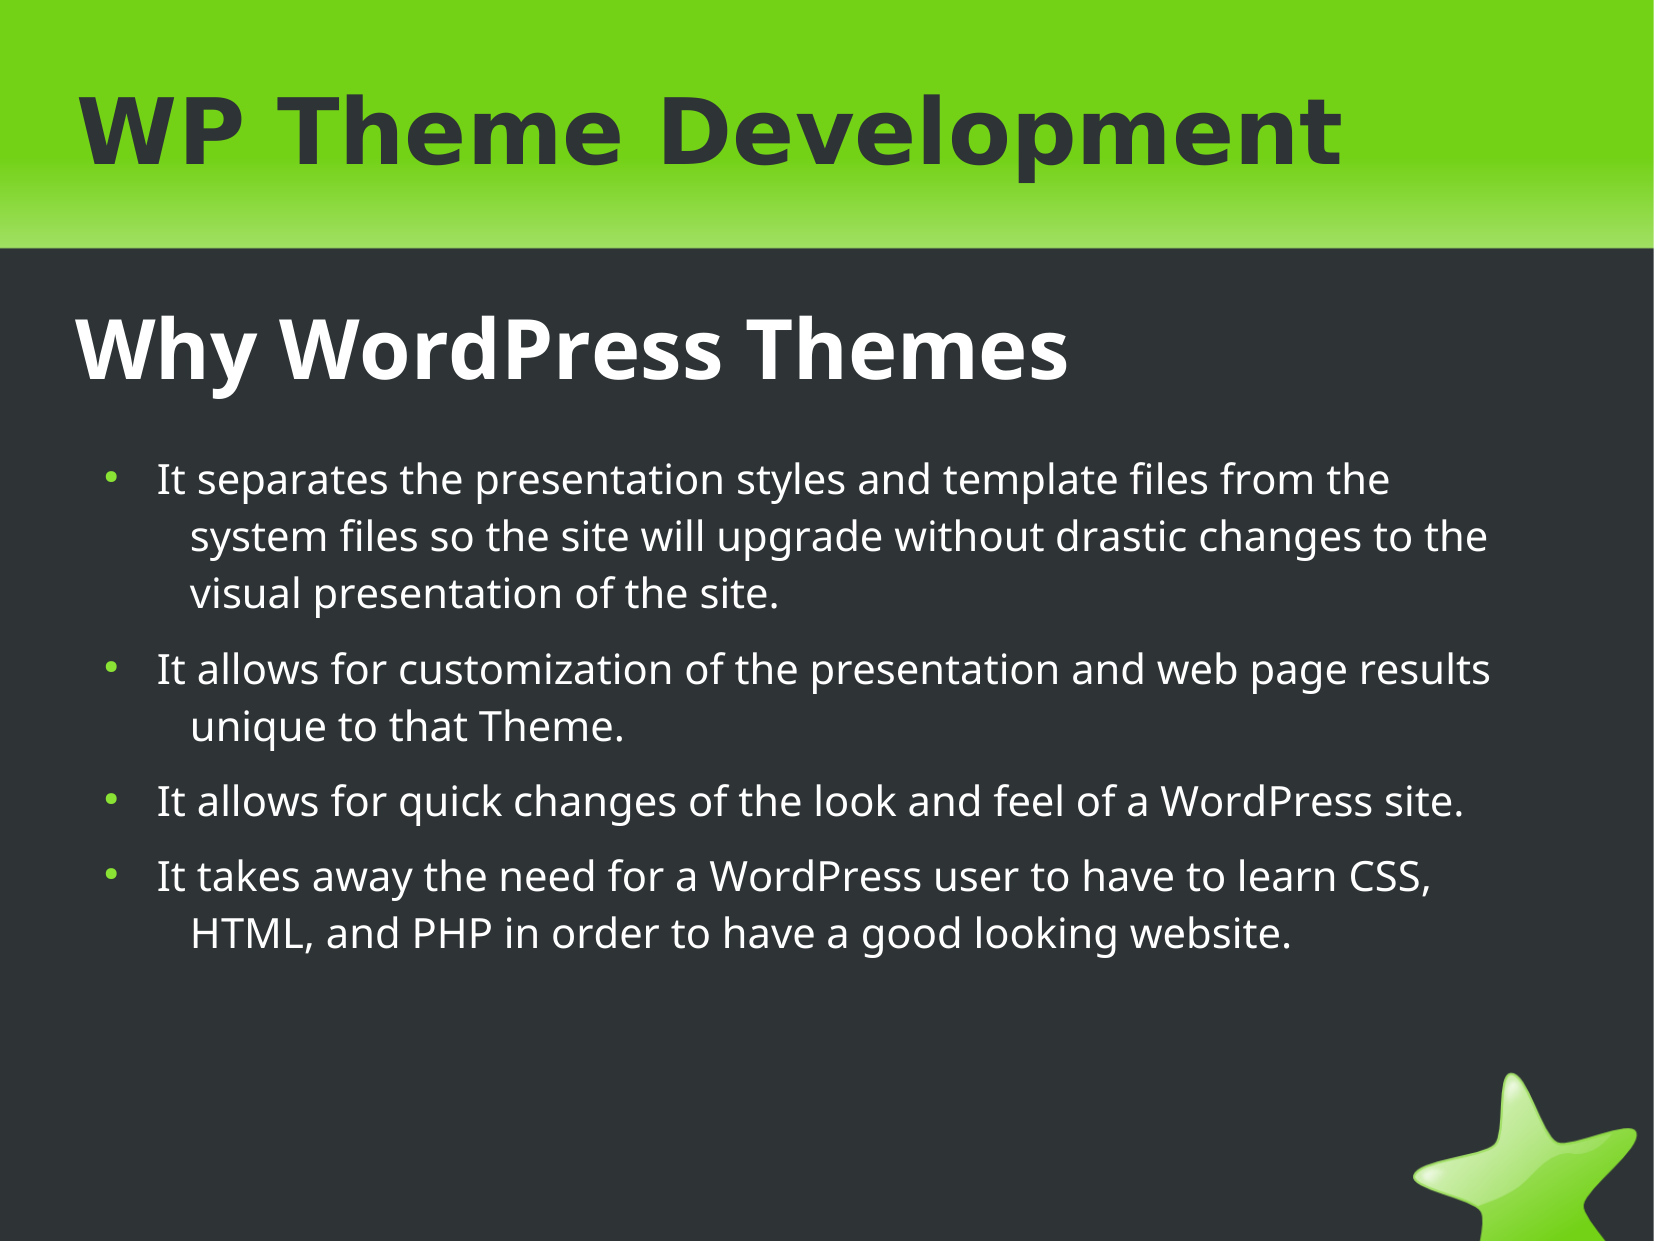

# WP Theme Development
Why WordPress Themes
It separates the presentation styles and template files from the system files so the site will upgrade without drastic changes to the visual presentation of the site.
It allows for customization of the presentation and web page results unique to that Theme.
It allows for quick changes of the look and feel of a WordPress site.
It takes away the need for a WordPress user to have to learn CSS, HTML, and PHP in order to have a good looking website.